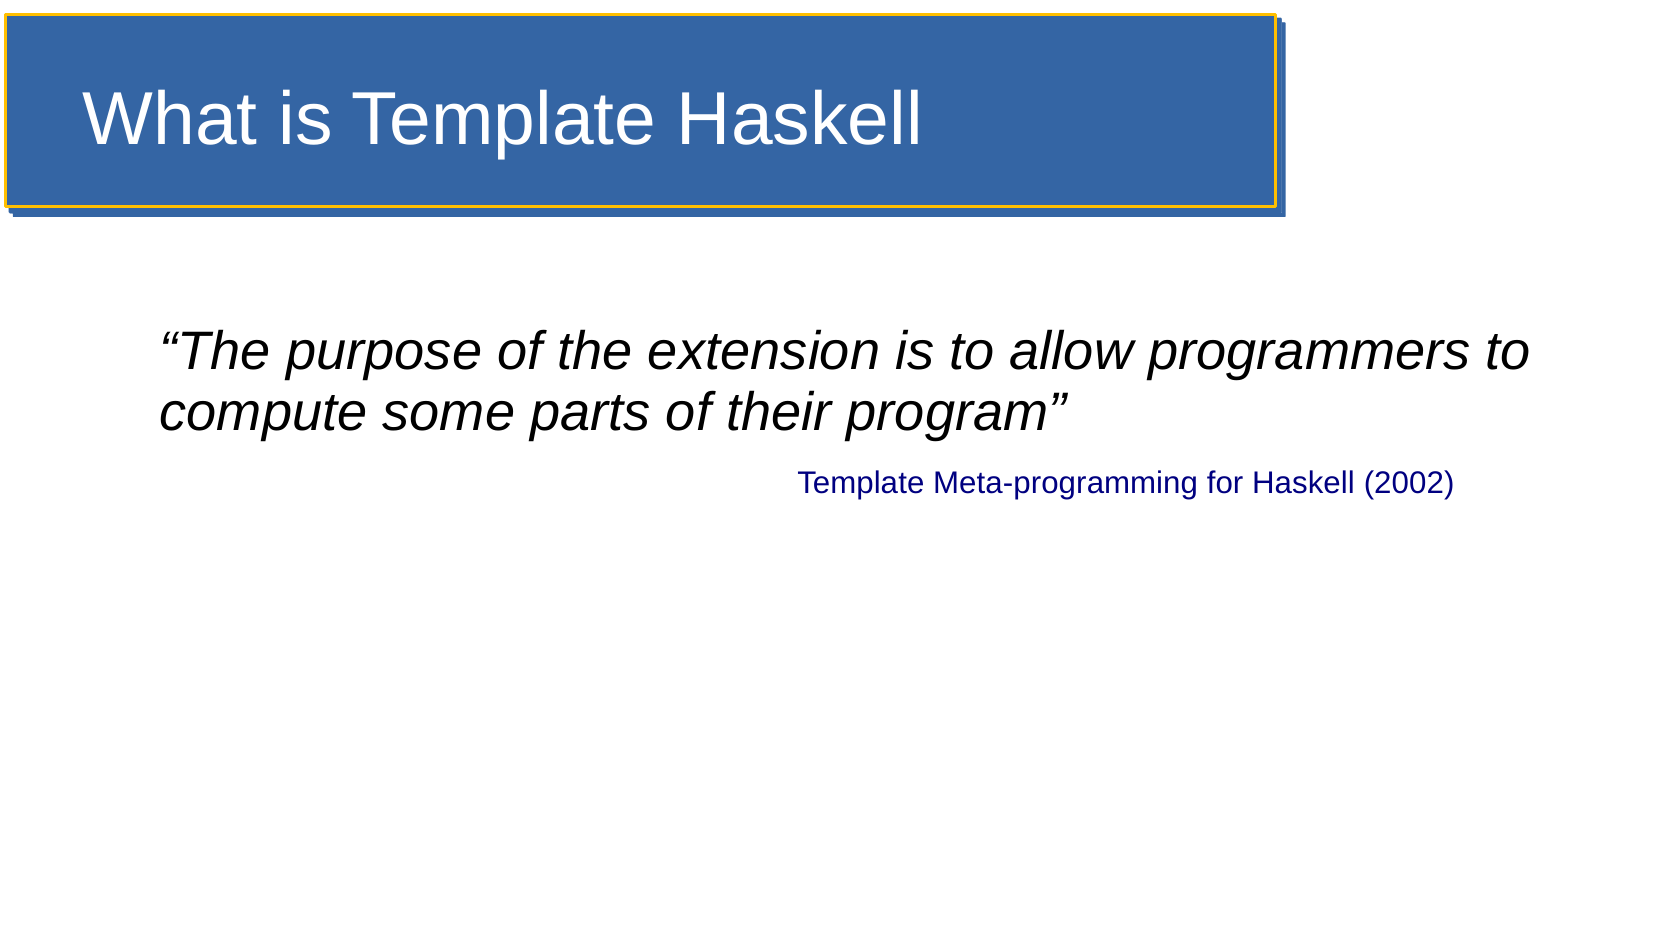

# What is Template Haskell
“The purpose of the extension is to allow programmers to compute some parts of their program”
Template Meta-programming for Haskell (2002)